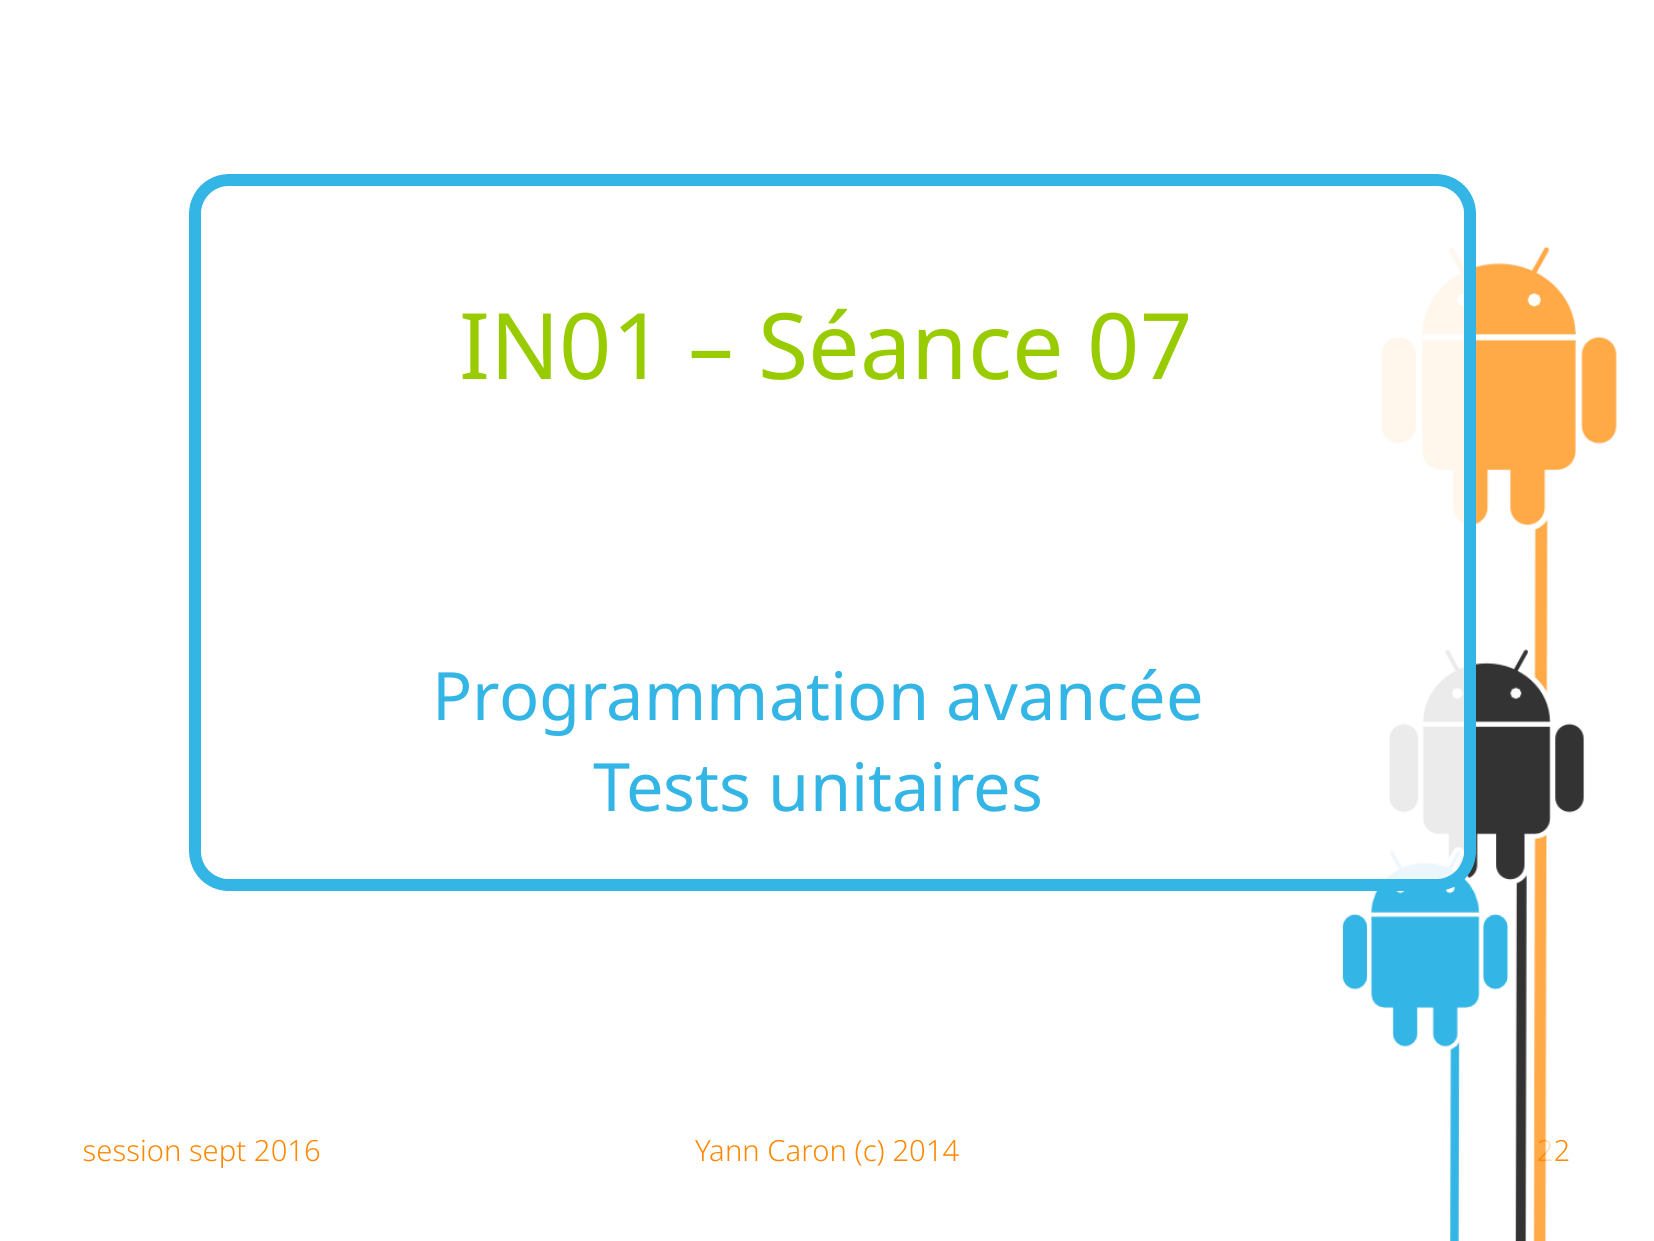

# IN01 – Séance 07
Programmation avancée
Tests unitaires
session sept 2016
Yann Caron (c) 2014
22